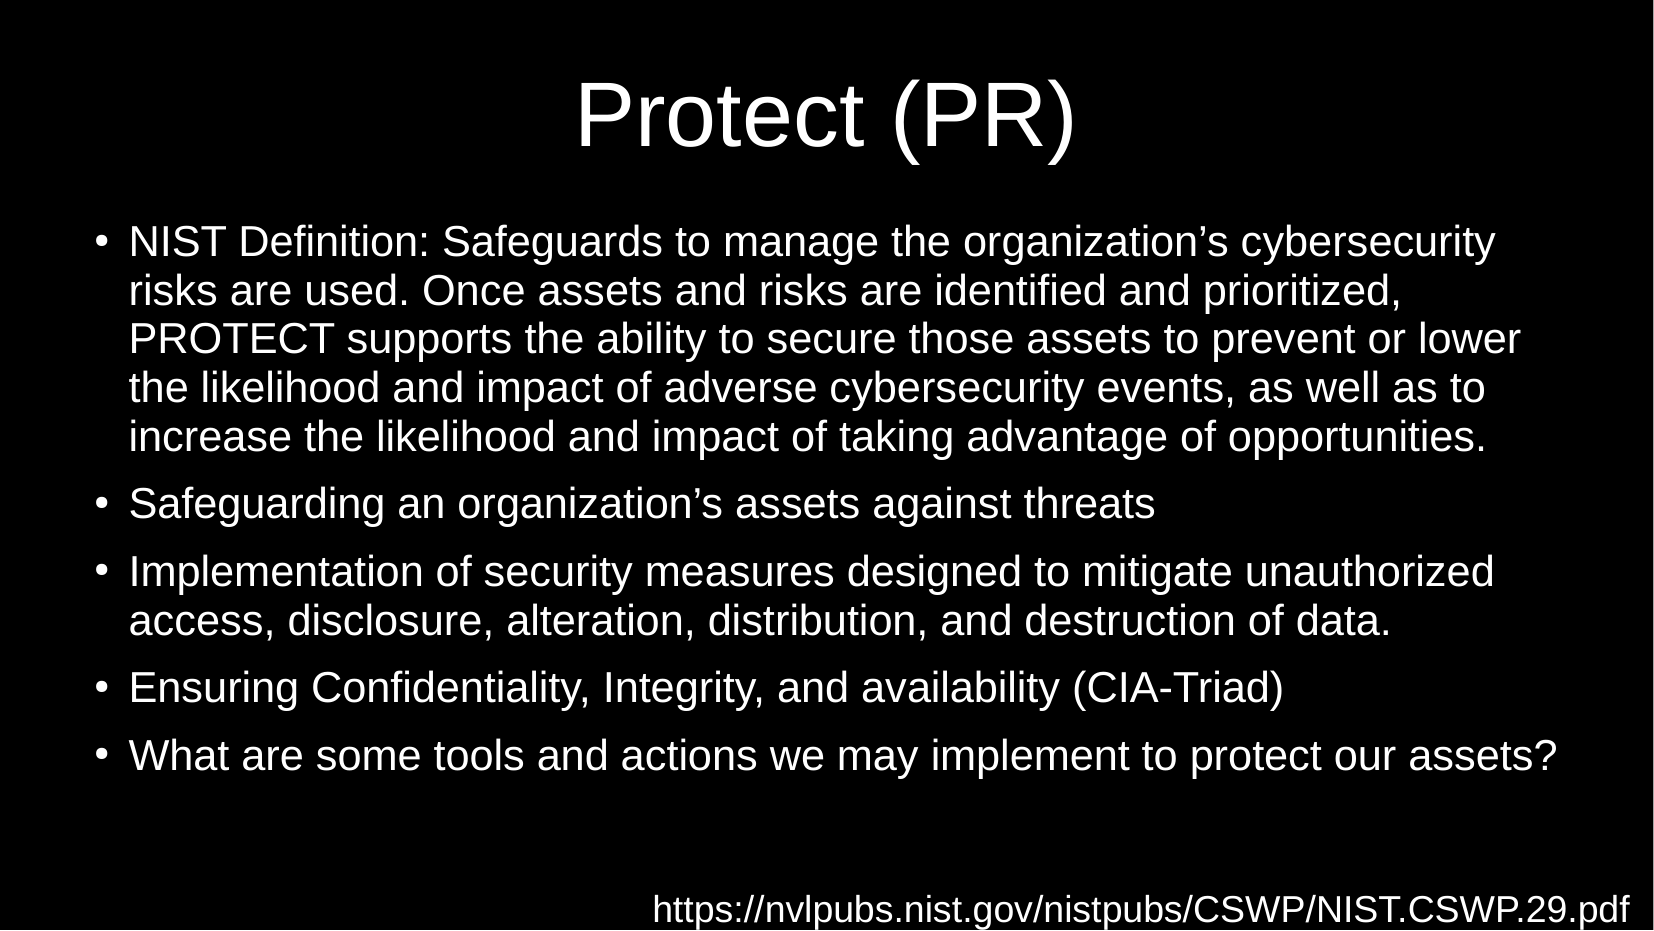

# Protect (PR)
NIST Definition: Safeguards to manage the organization’s cybersecurity risks are used. Once assets and risks are identified and prioritized, PROTECT supports the ability to secure those assets to prevent or lower the likelihood and impact of adverse cybersecurity events, as well as to increase the likelihood and impact of taking advantage of opportunities.
Safeguarding an organization’s assets against threats
Implementation of security measures designed to mitigate unauthorized access, disclosure, alteration, distribution, and destruction of data.
Ensuring Confidentiality, Integrity, and availability (CIA-Triad)
What are some tools and actions we may implement to protect our assets?
https://nvlpubs.nist.gov/nistpubs/CSWP/NIST.CSWP.29.pdf